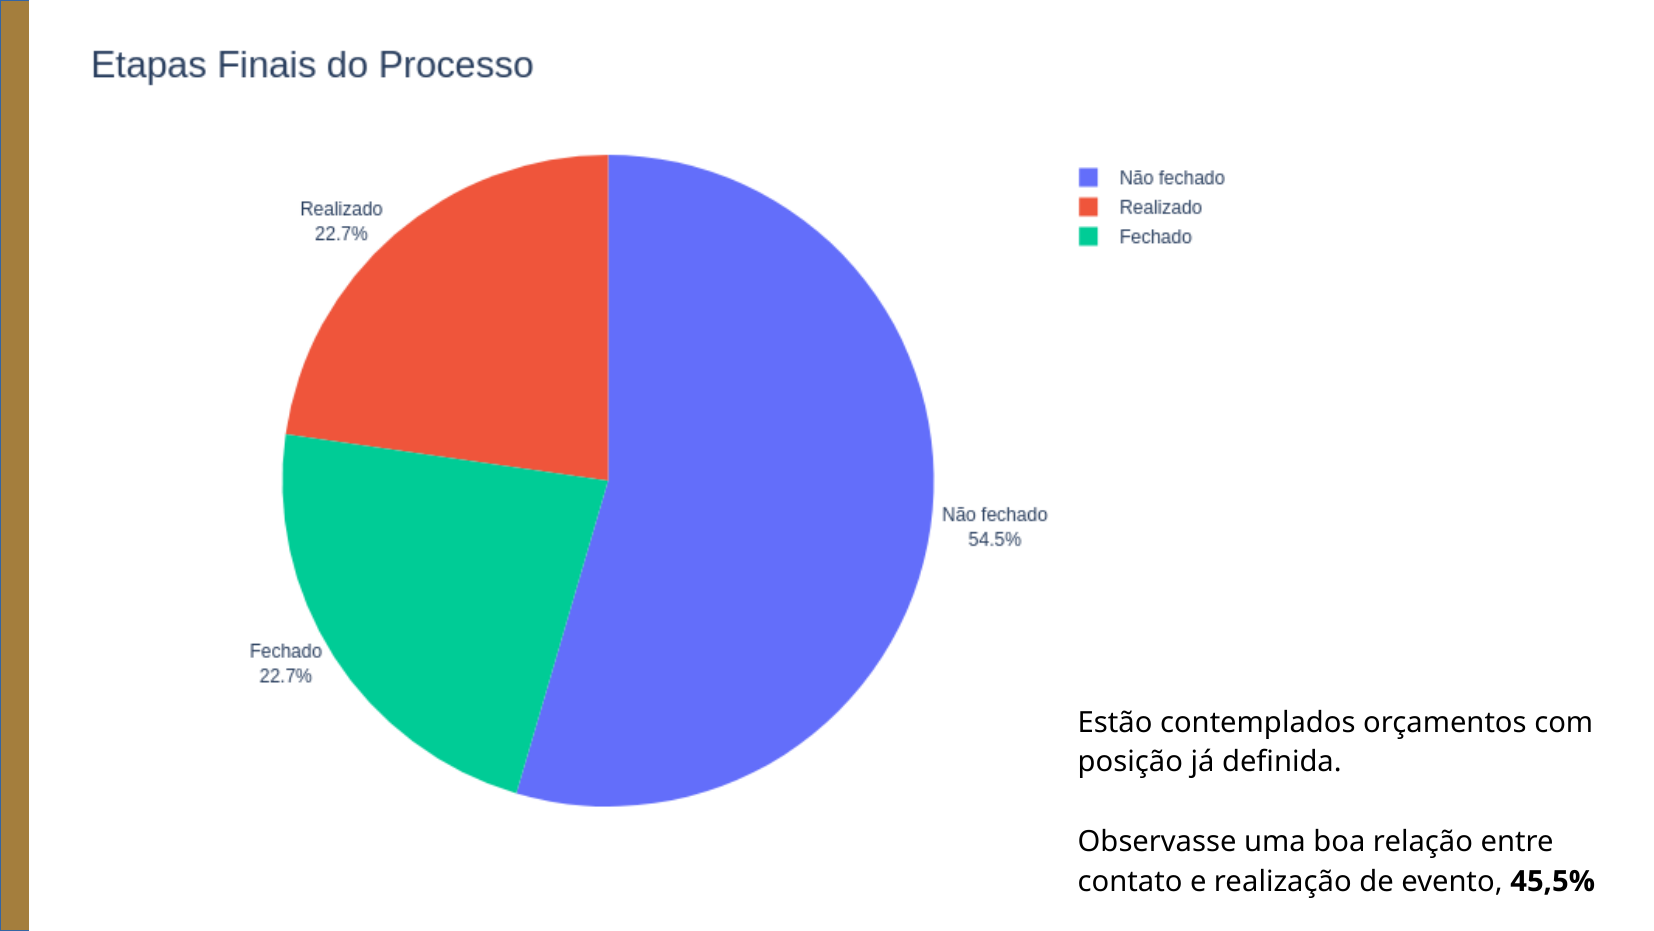

Estão contemplados orçamentos com posição já definida.
Observasse uma boa relação entre contato e realização de evento, 45,5%